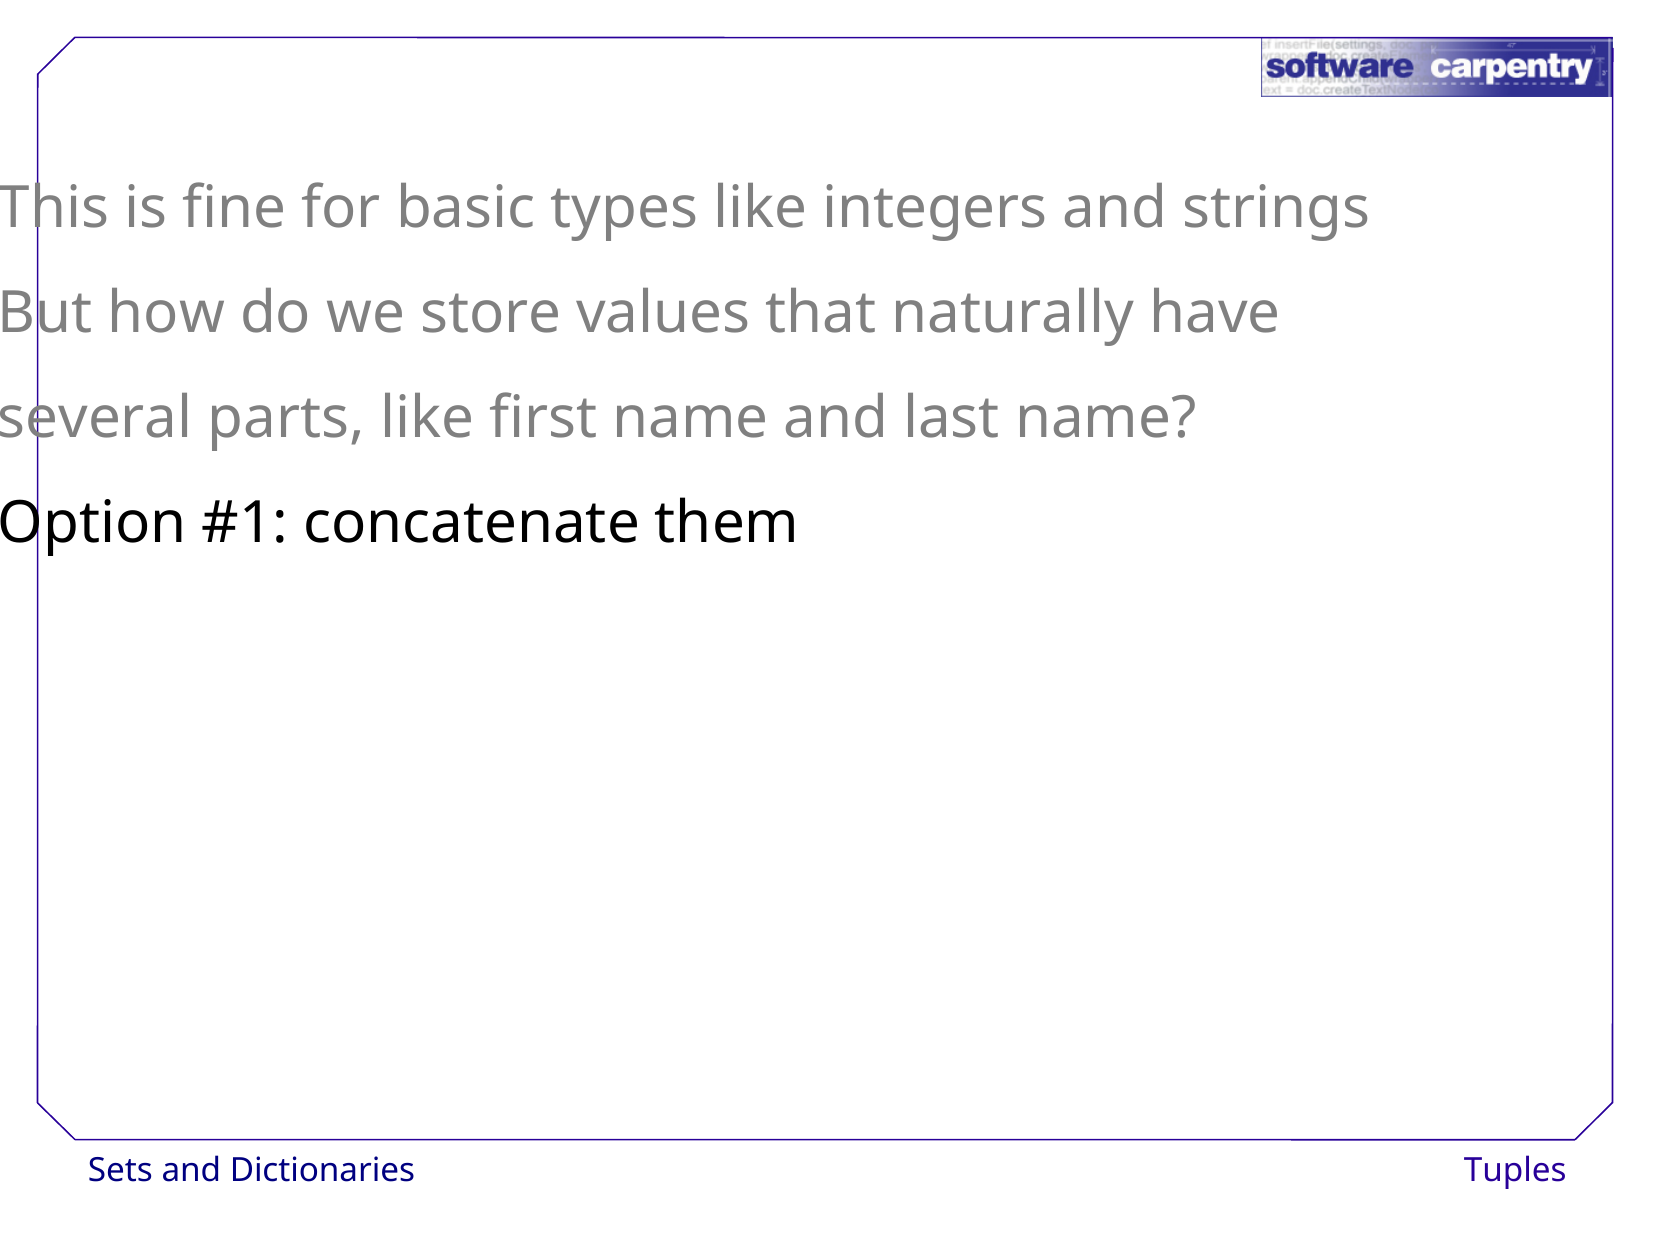

This is fine for basic types like integers and strings
But how do we store values that naturally have
several parts, like first name and last name?
Option #1: concatenate them